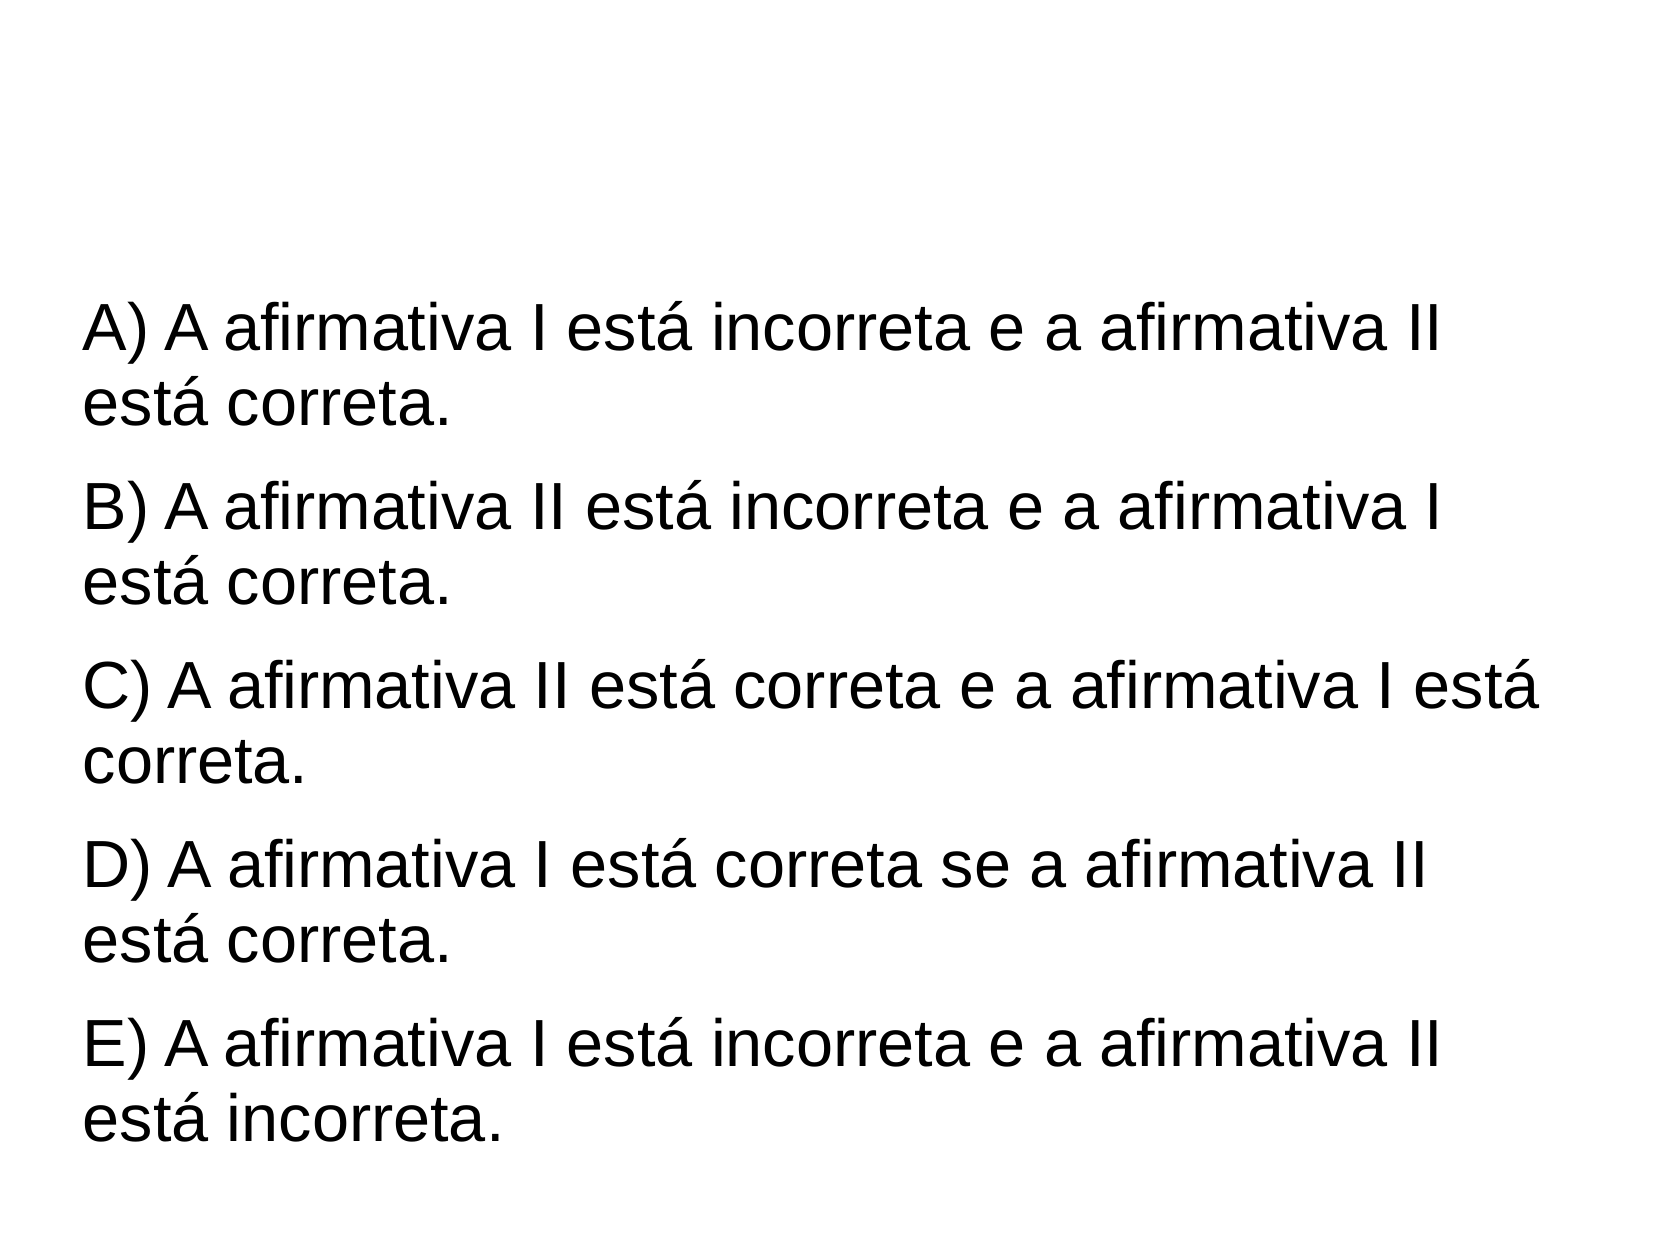

#
A) A afirmativa I está incorreta e a afirmativa II está correta.
B) A afirmativa II está incorreta e a afirmativa I está correta.
C) A afirmativa II está correta e a afirmativa I está correta.
D) A afirmativa I está correta se a afirmativa II está correta.
E) A afirmativa I está incorreta e a afirmativa II está incorreta.